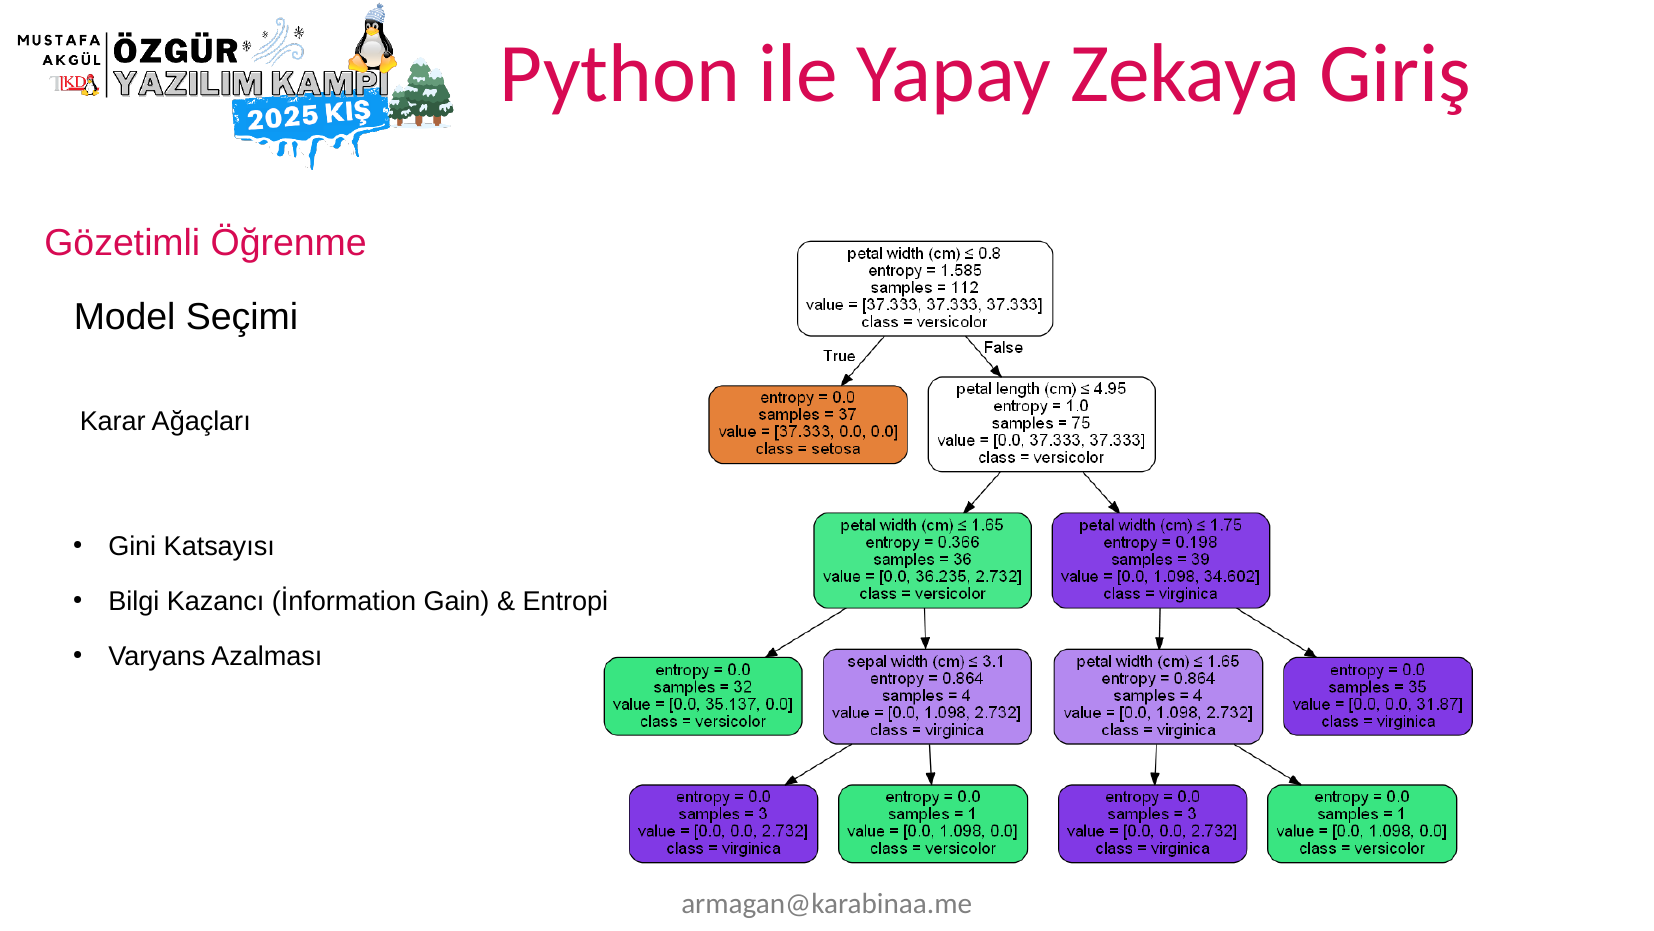

Python ile Yapay Zekaya Giriş
Gözetimli Öğrenme
Model Seçimi
Karar Ağaçları
Gini Katsayısı
Bilgi Kazancı (İnformation Gain) & Entropi
Varyans Azalması
armagan@karabinaa.me